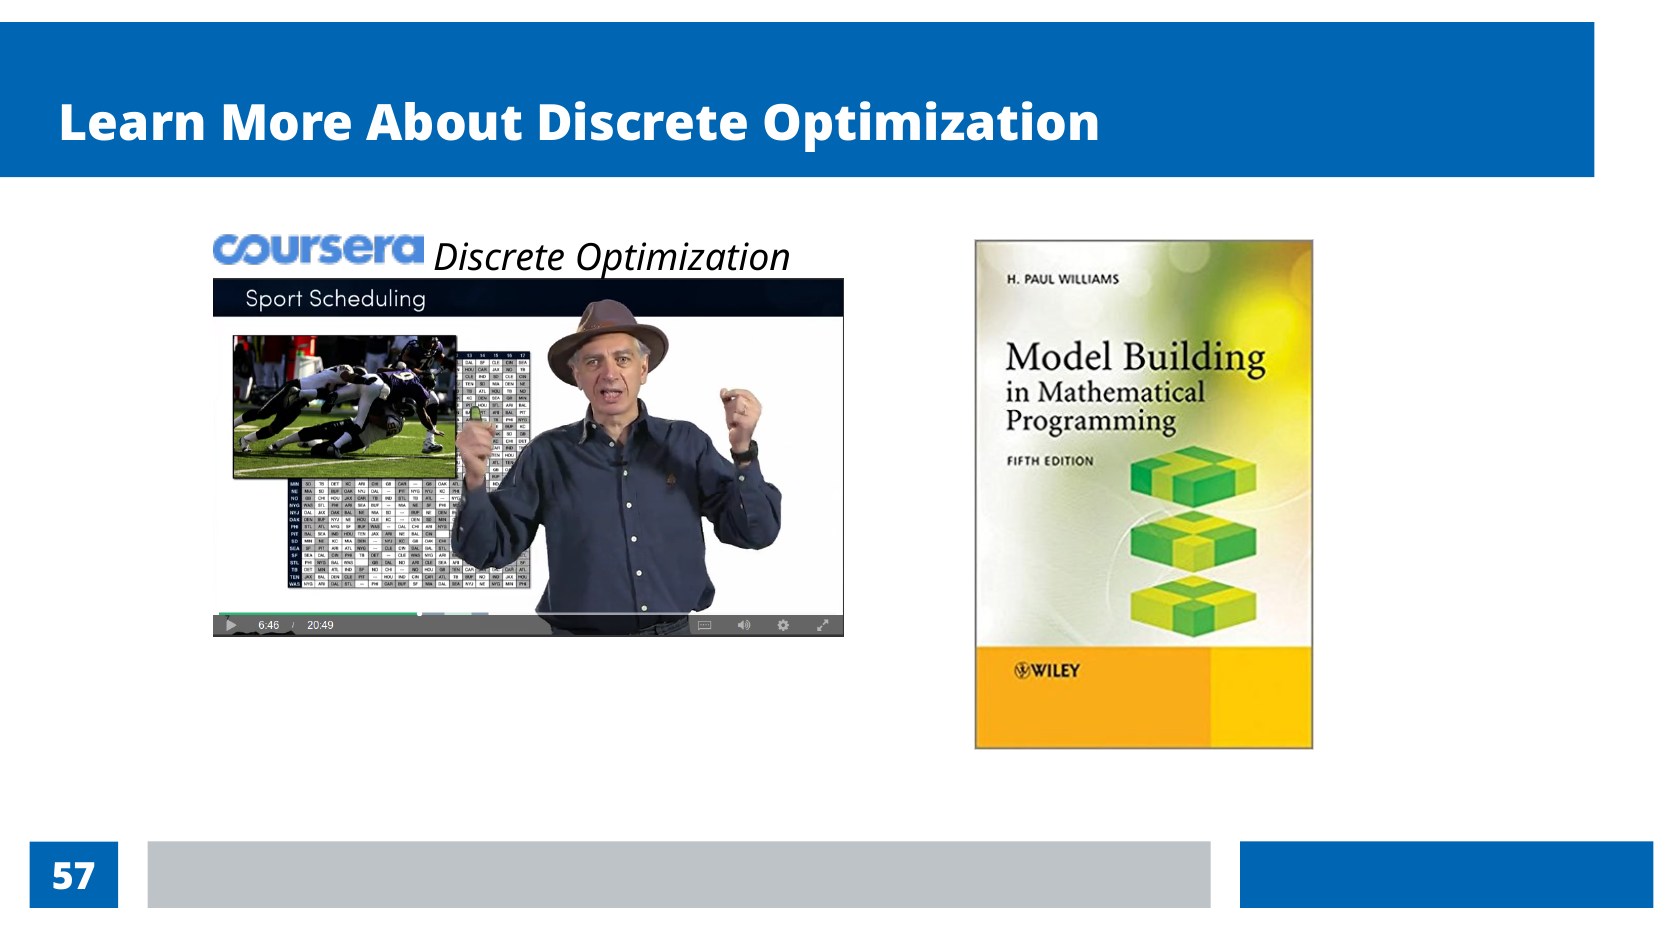

# Learn More About Discrete Optimization
 Discrete Optimization
57